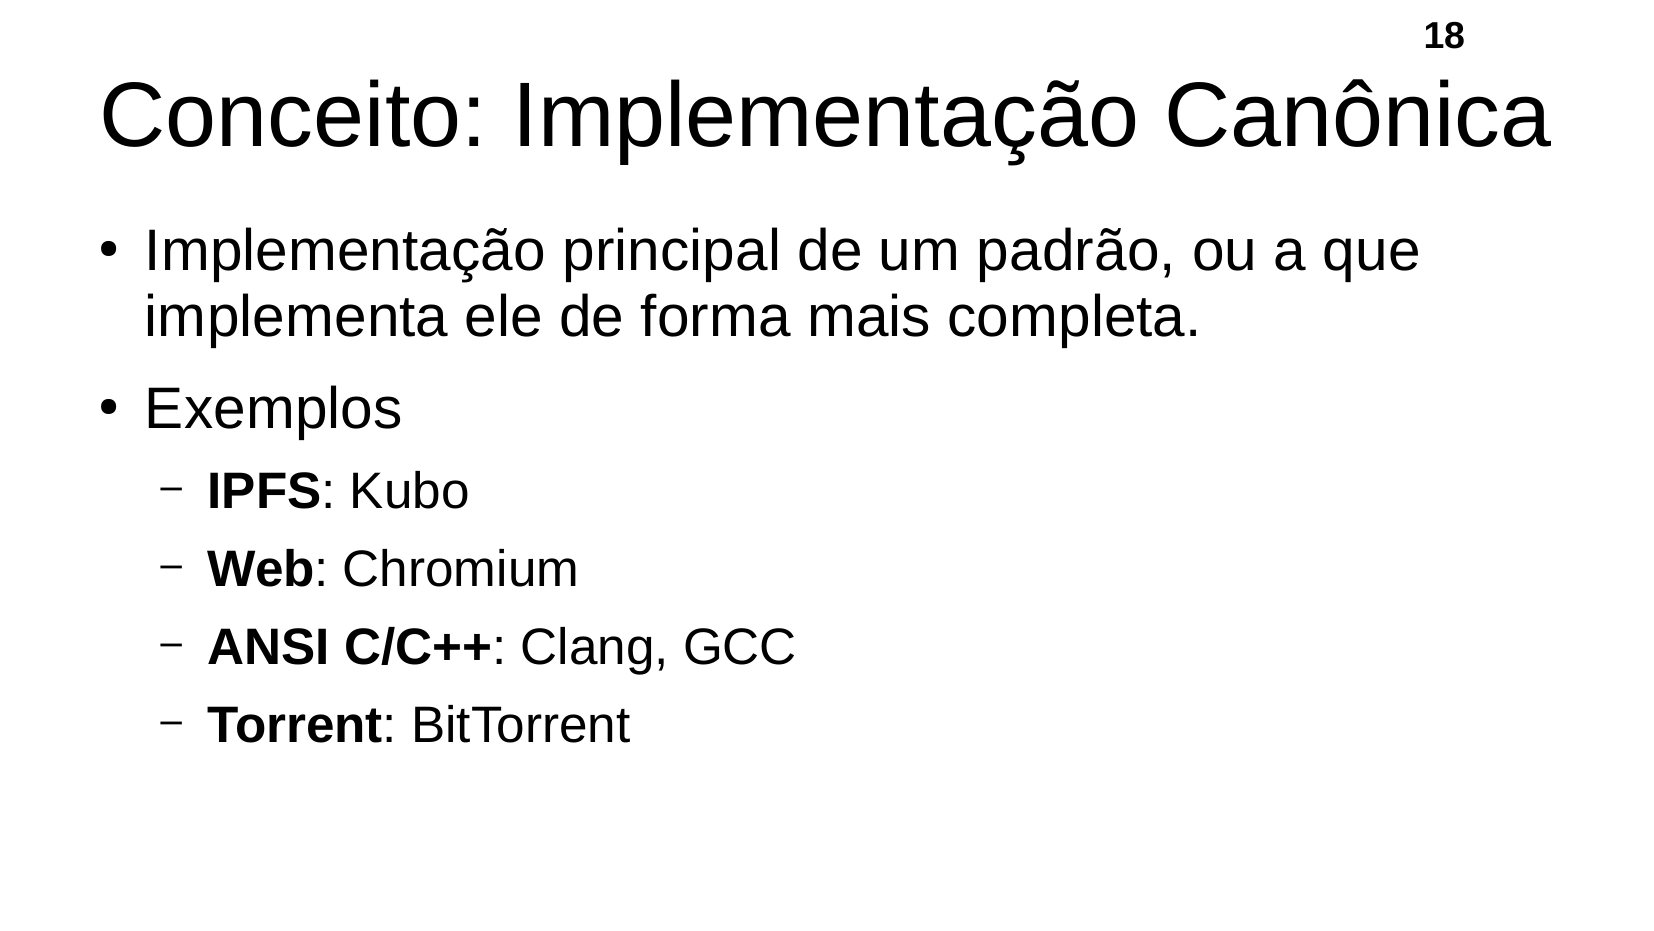

# Conceito: Implementação Canônica
Implementação principal de um padrão, ou a que implementa ele de forma mais completa.
Exemplos
IPFS: Kubo
Web: Chromium
ANSI C/C++: Clang, GCC
Torrent: BitTorrent